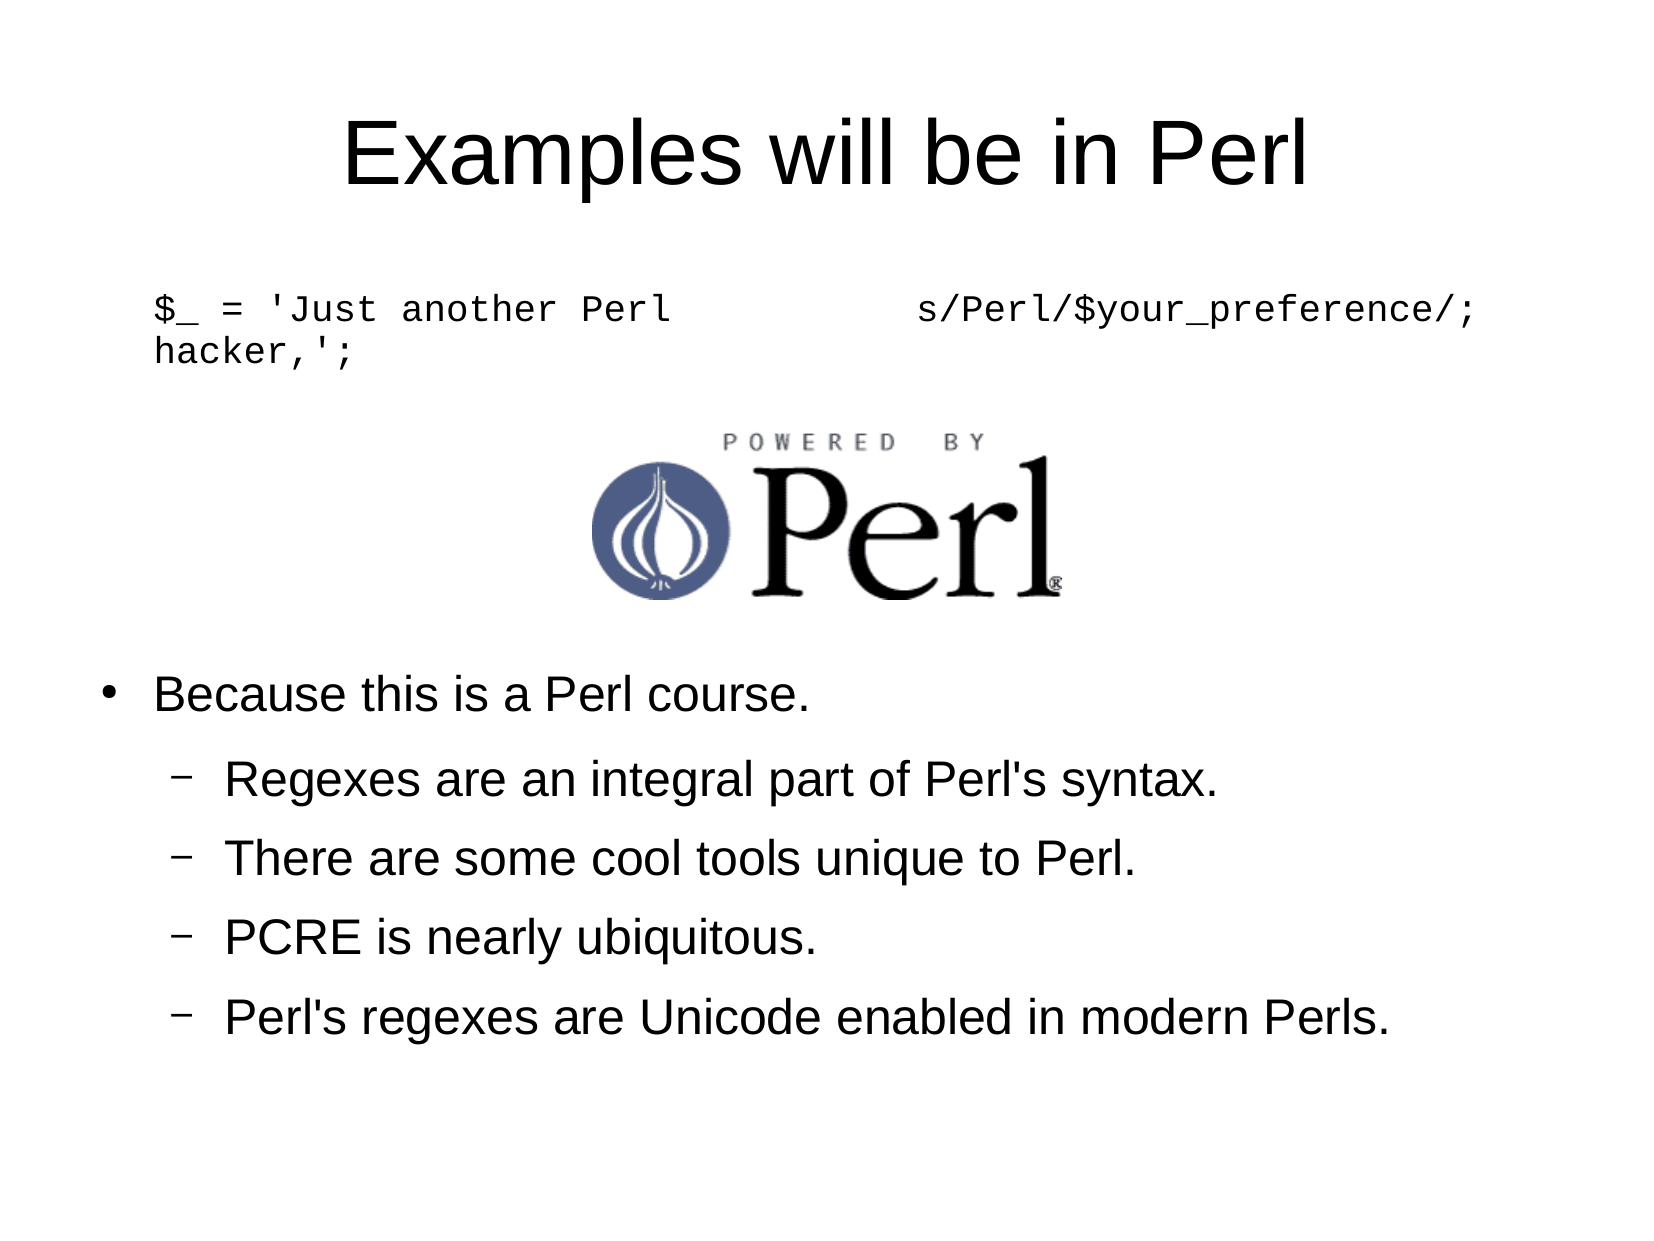

# Examples will be in Perl
$_ = 'Just another Perl hacker,';
s/Perl/$your_preference/;
Because this is a Perl course.
Regexes are an integral part of Perl's syntax.
There are some cool tools unique to Perl.
PCRE is nearly ubiquitous.
Perl's regexes are Unicode enabled in modern Perls.